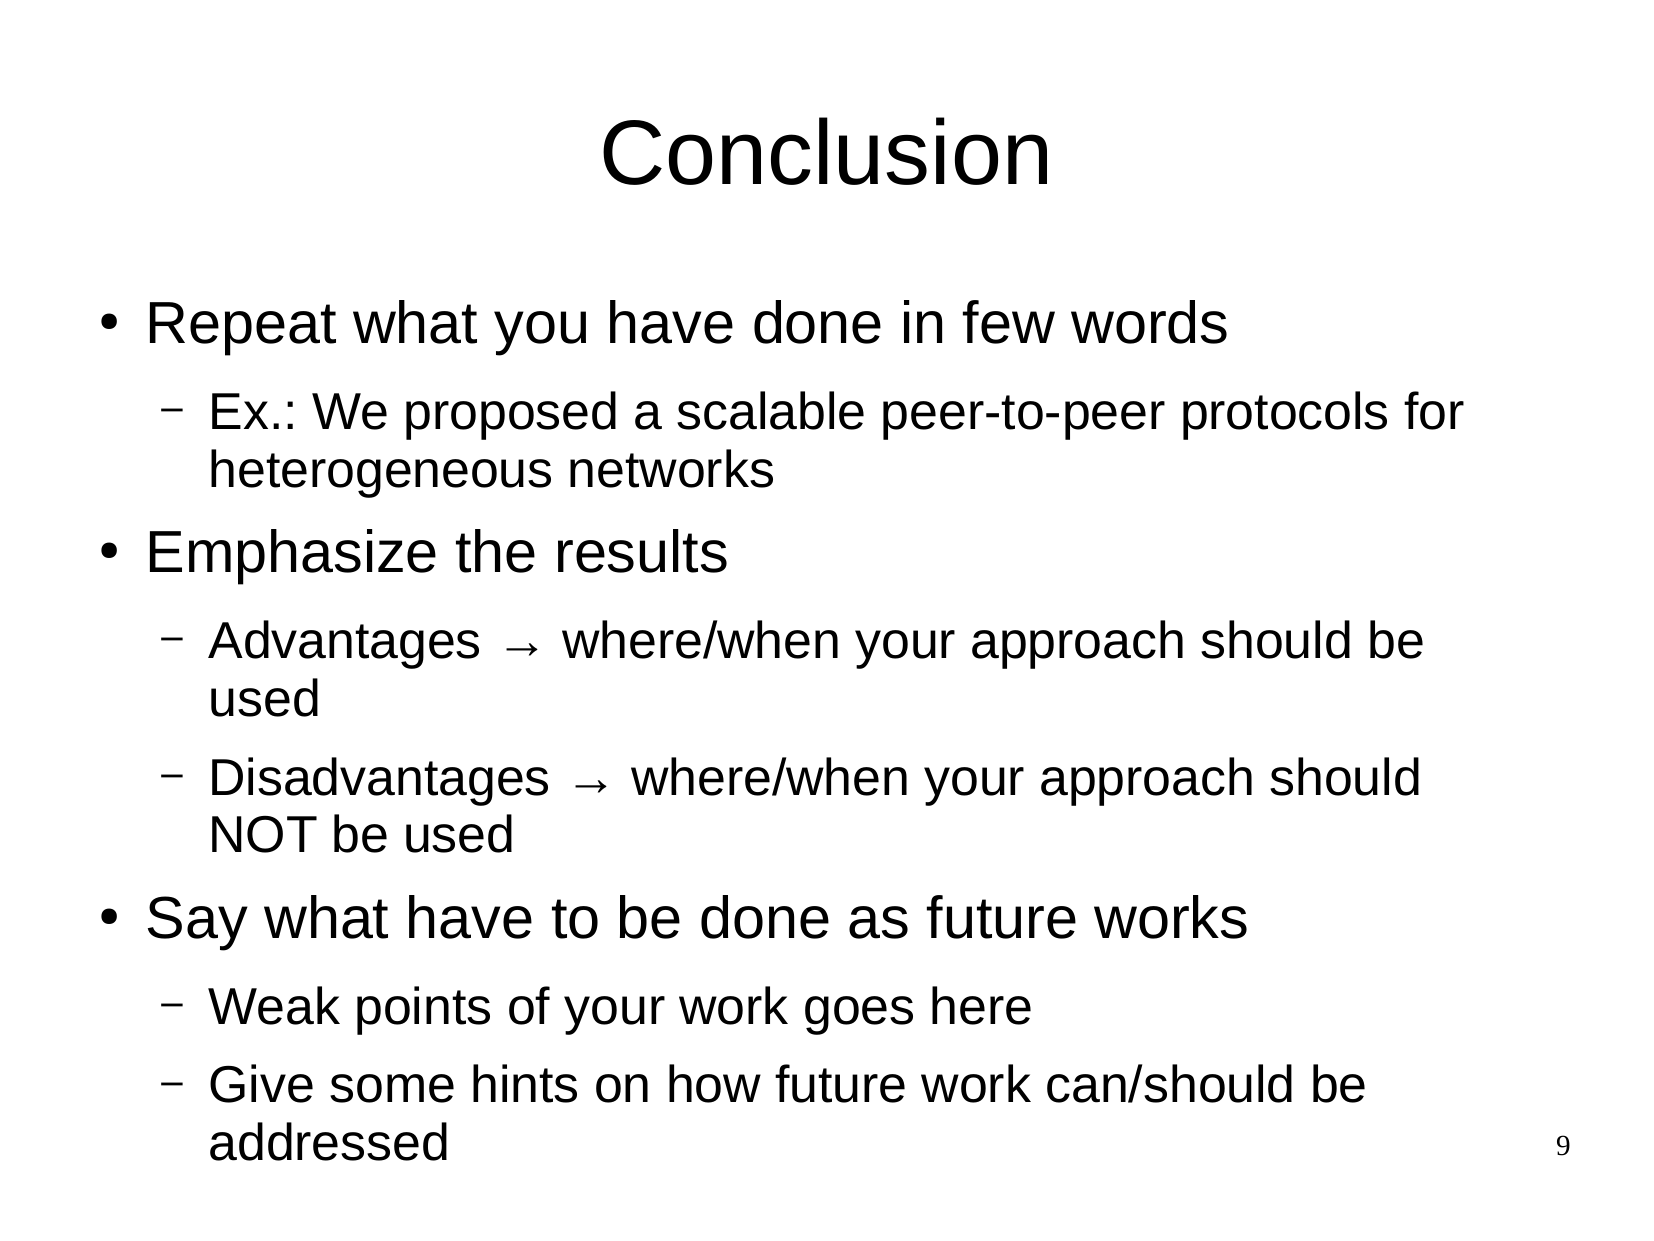

# Conclusion
Repeat what you have done in few words
Ex.: We proposed a scalable peer-to-peer protocols for heterogeneous networks
Emphasize the results
Advantages → where/when your approach should be used
Disadvantages → where/when your approach should NOT be used
Say what have to be done as future works
Weak points of your work goes here
Give some hints on how future work can/should be addressed
9